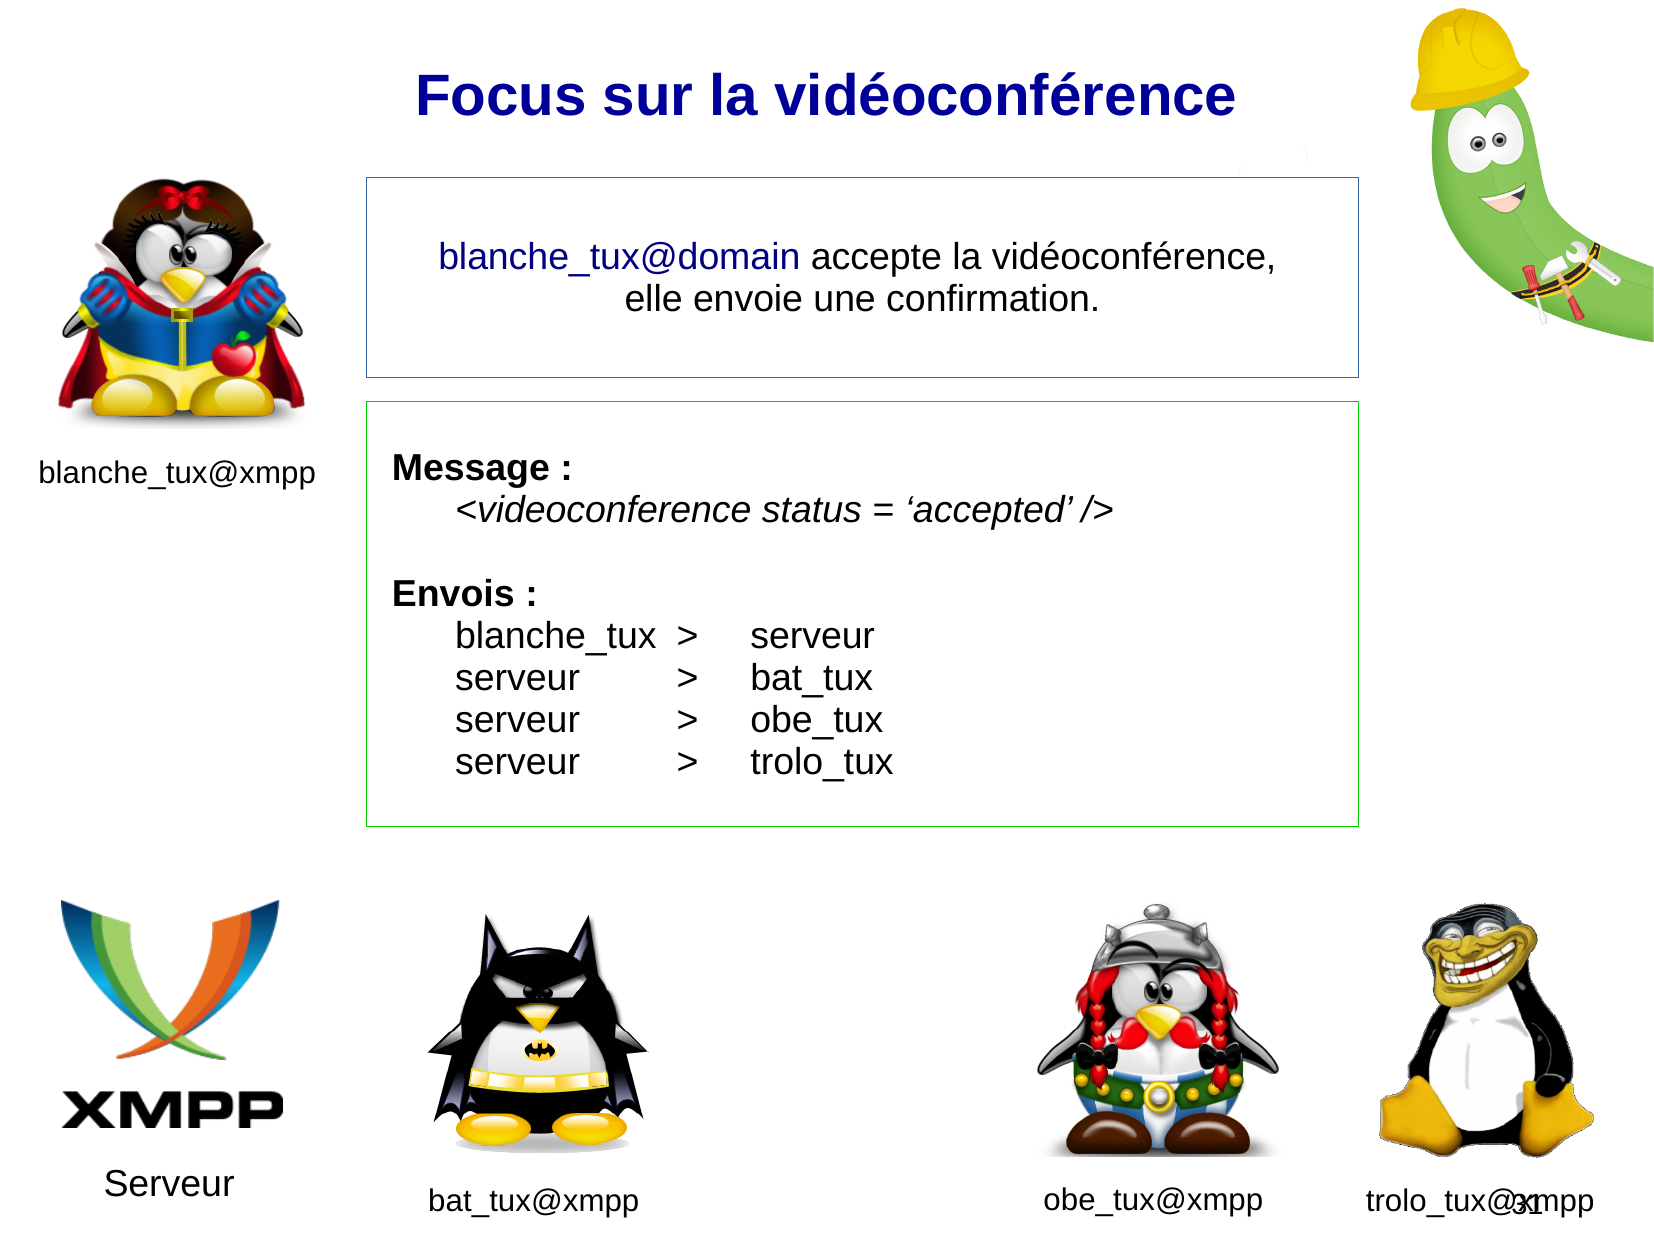

# Focus sur la vidéoconférence
blanche_tux@xmpp
blanche_tux@domain accepte la vidéoconférence,
elle envoie une confirmation.
 Message :
	<videoconference status = ‘accepted’ />
 Envois :
	blanche_tux	> 	serveur
	serveur 		>	bat_tux
	serveur 		>	obe_tux
	serveur 		>	trolo_tux
Serveur
trolo_tux@xmpp
obe_tux@xmpp
bat_tux@xmpp
Serveur
trolo_tux@xmpp
obe_tux@xmpp
blanche_tux@xmpp
bat_tux@xmpp